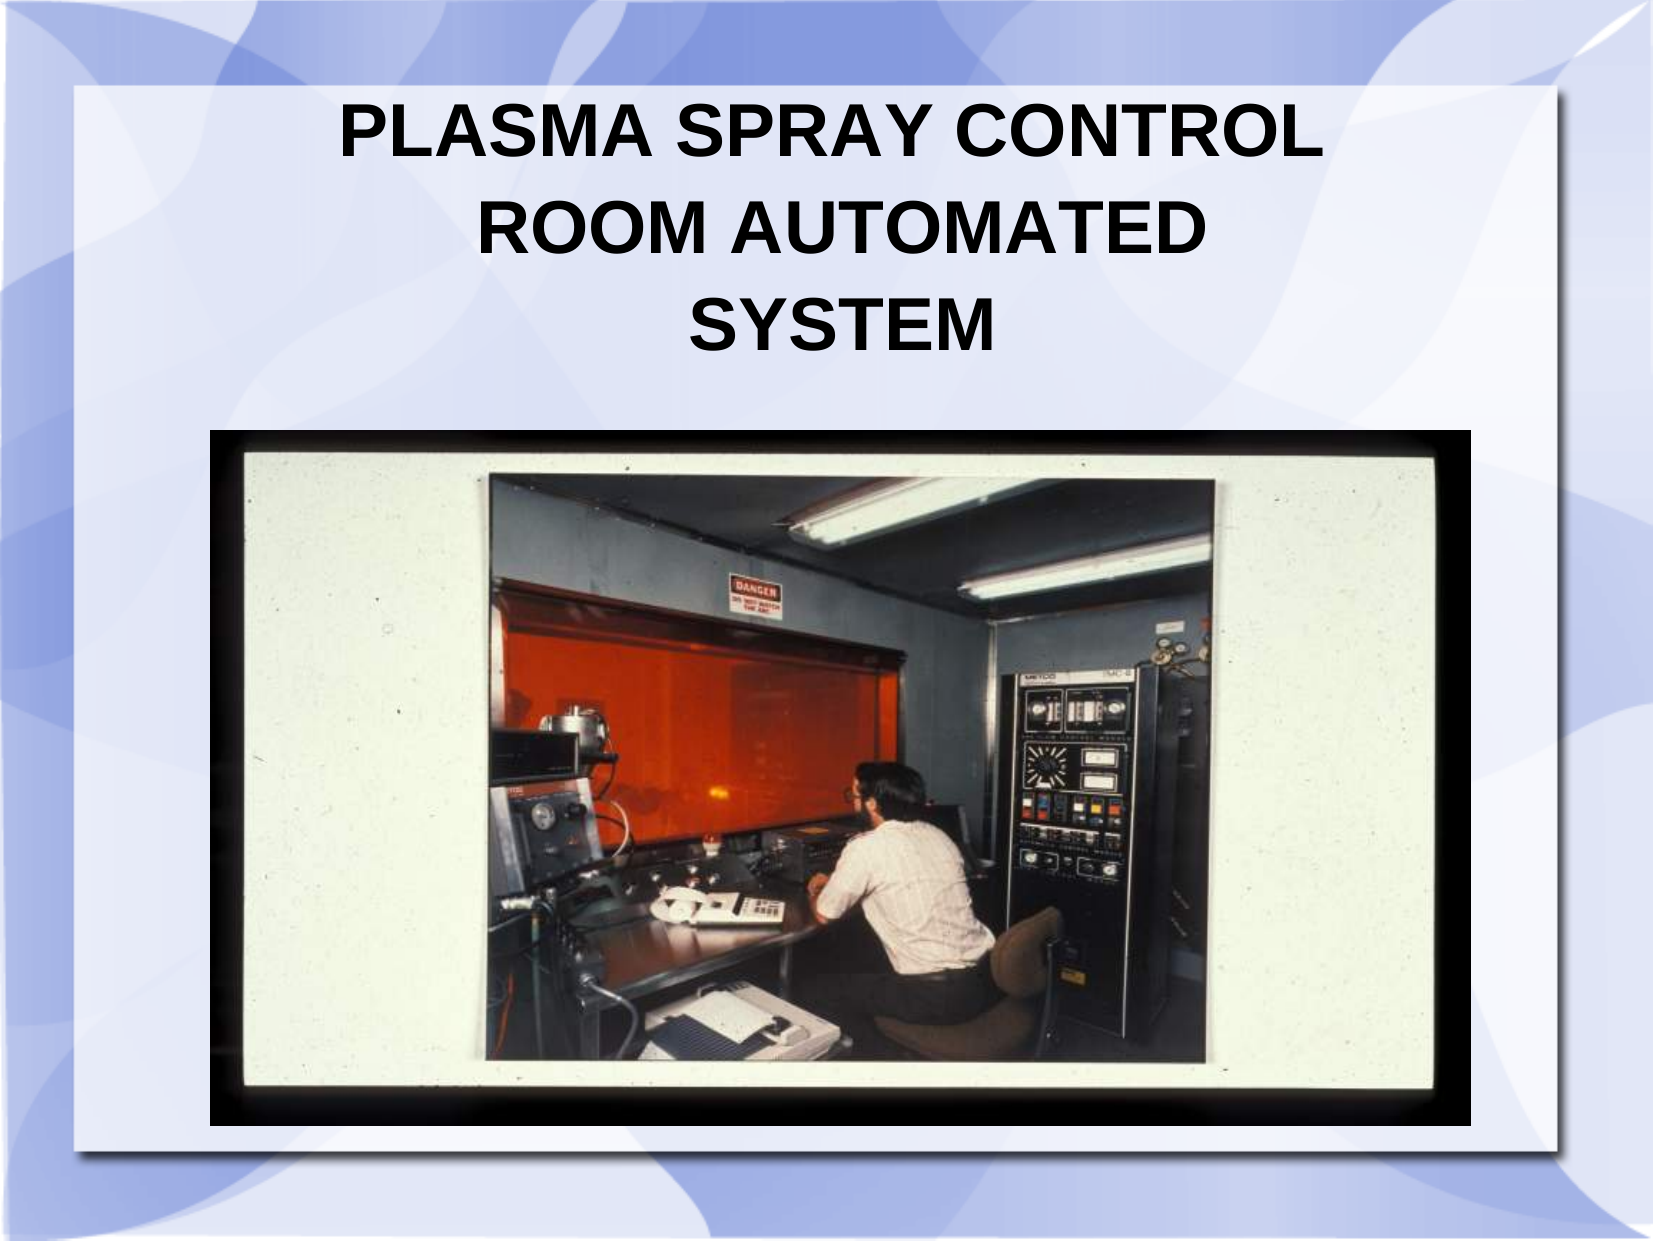

# PLASMA SPRAY CONTROL ROOM AUTOMATED SYSTEM